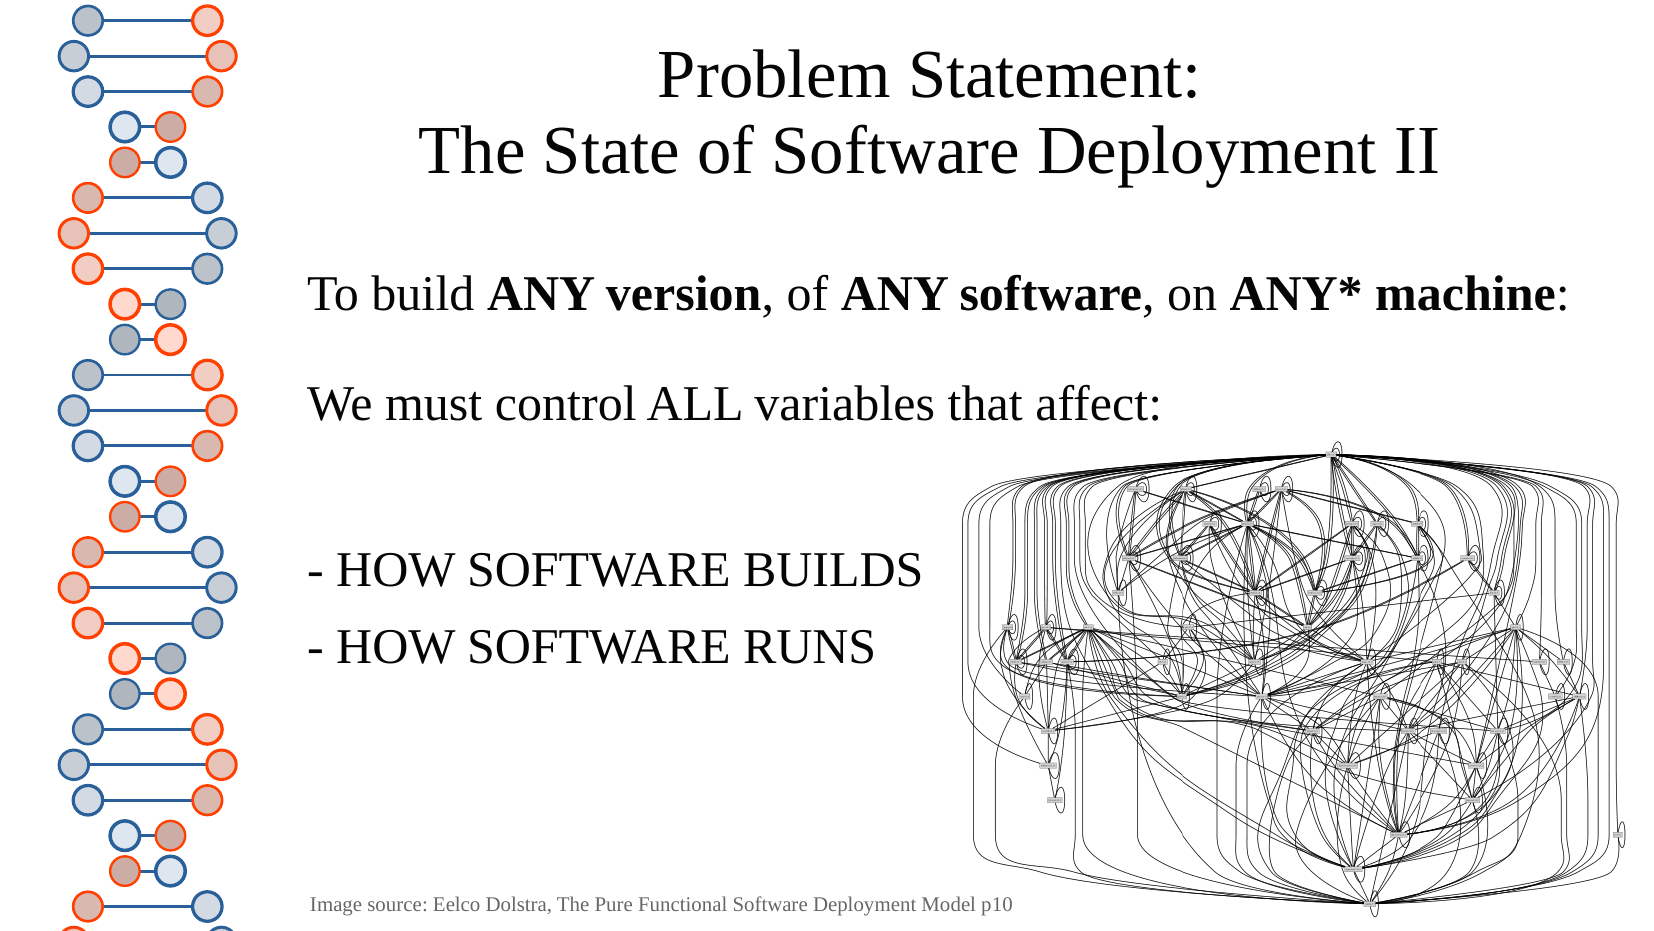

# Problem Statement: The State of Software Deployment II
To build ANY version, of ANY software, on ANY* machine:
We must control ALL variables that affect:
- HOW SOFTWARE BUILDS
- HOW SOFTWARE RUNS
6
Image source: Eelco Dolstra, The Pure Functional Software Deployment Model p10